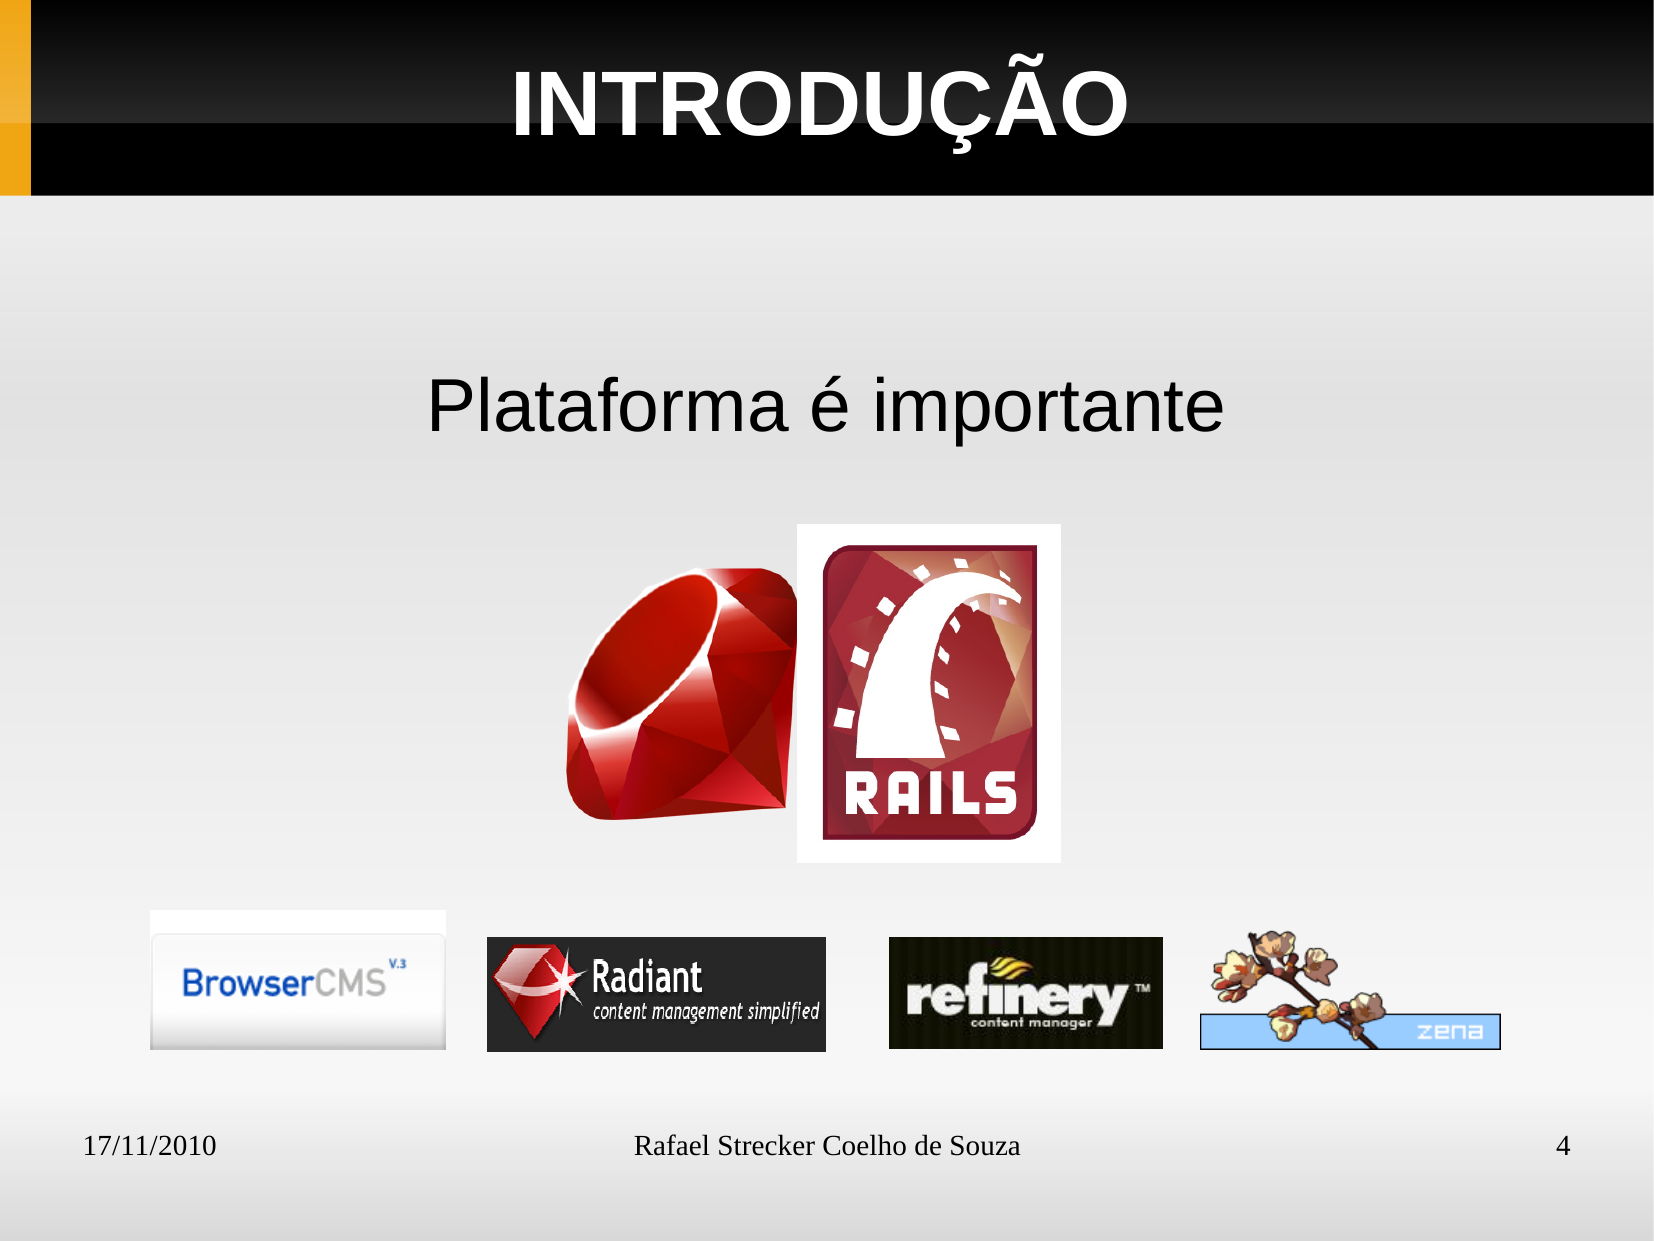

# INTRODUÇÃO
Plataforma é importante
17/11/2010
Rafael Strecker Coelho de Souza
4